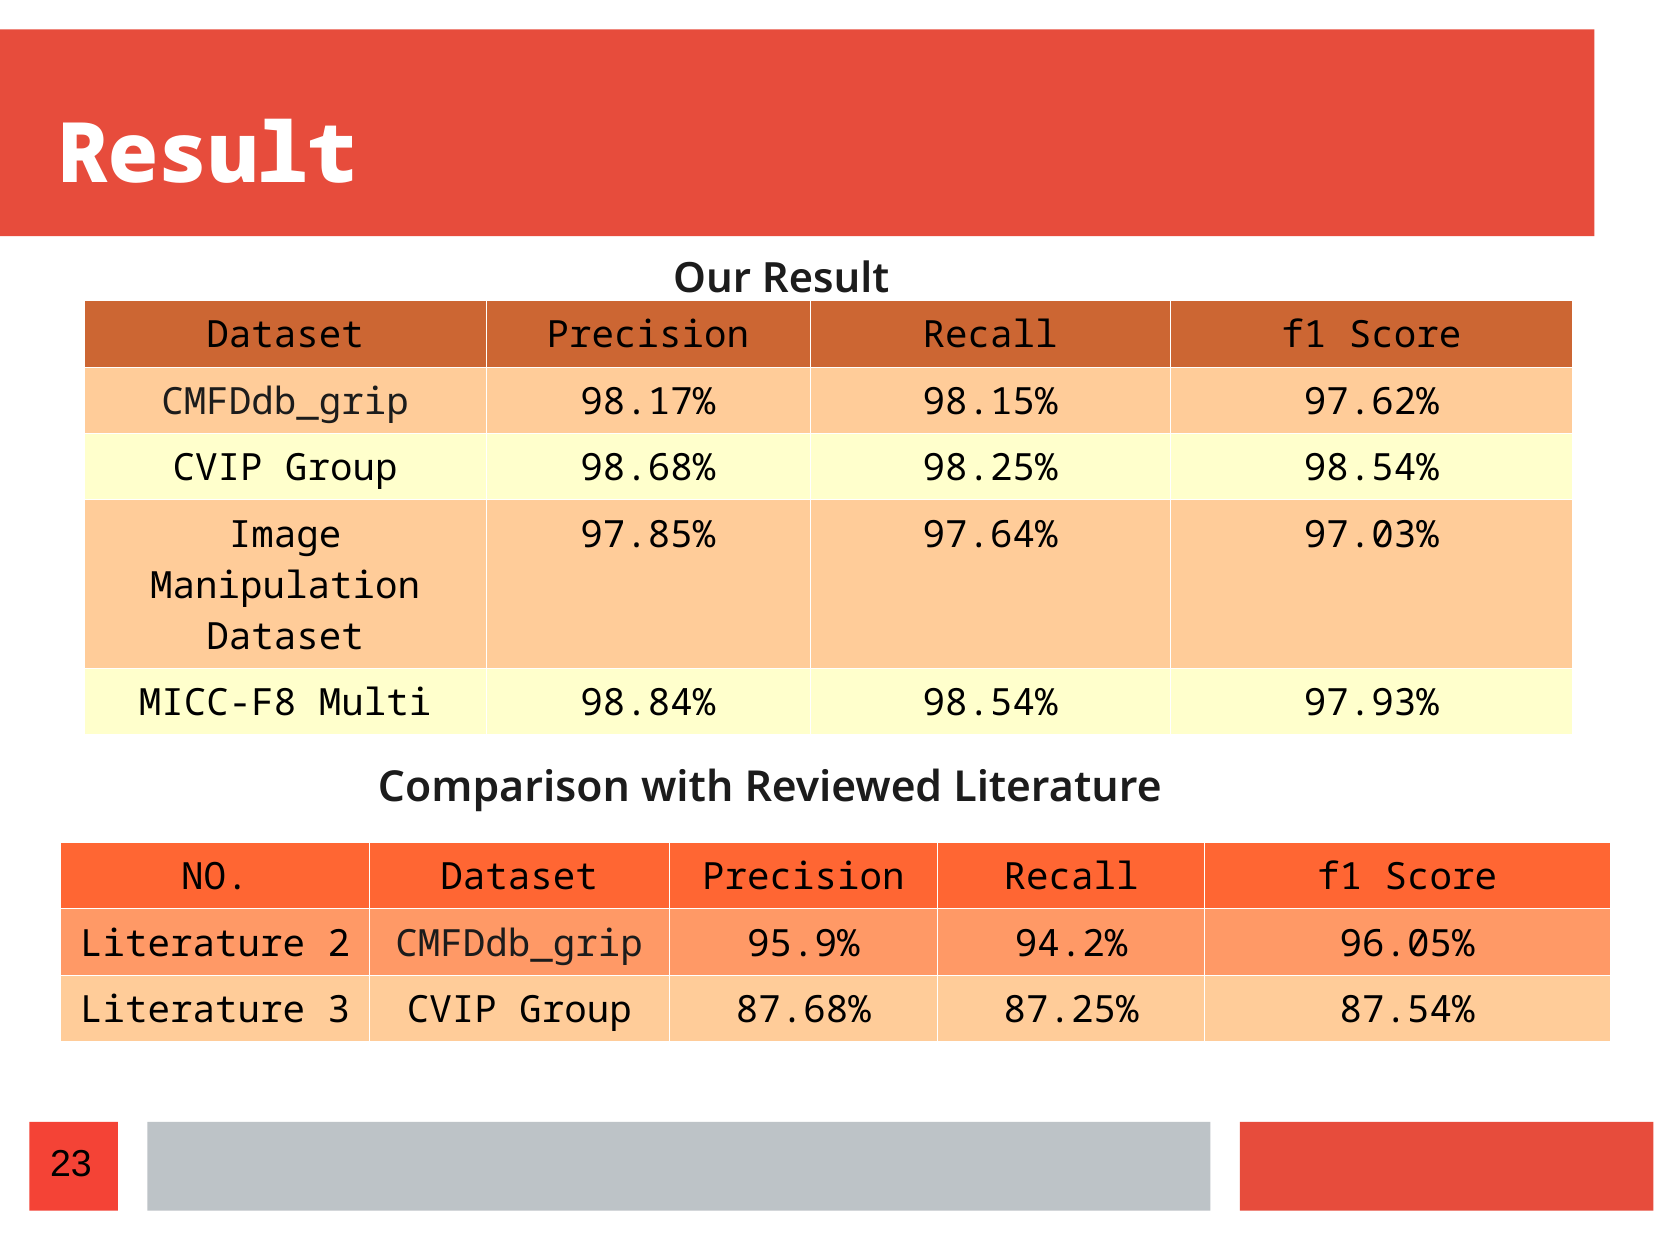

# Result
Our Result
| Dataset | Precision | Recall | f1 Score |
| --- | --- | --- | --- |
| CMFDdb\_grip | 98.17% | 98.15% | 97.62% |
| CVIP Group | 98.68% | 98.25% | 98.54% |
| Image Manipulation Dataset | 97.85% | 97.64% | 97.03% |
| MICC-F8 Multi | 98.84% | 98.54% | 97.93% |
Comparison with Reviewed Literature
| NO. | Dataset | Precision | Recall | f1 Score |
| --- | --- | --- | --- | --- |
| Literature 2 | CMFDdb\_grip | 95.9% | 94.2% | 96.05% |
| Literature 3 | CVIP Group | 87.68% | 87.25% | 87.54% |